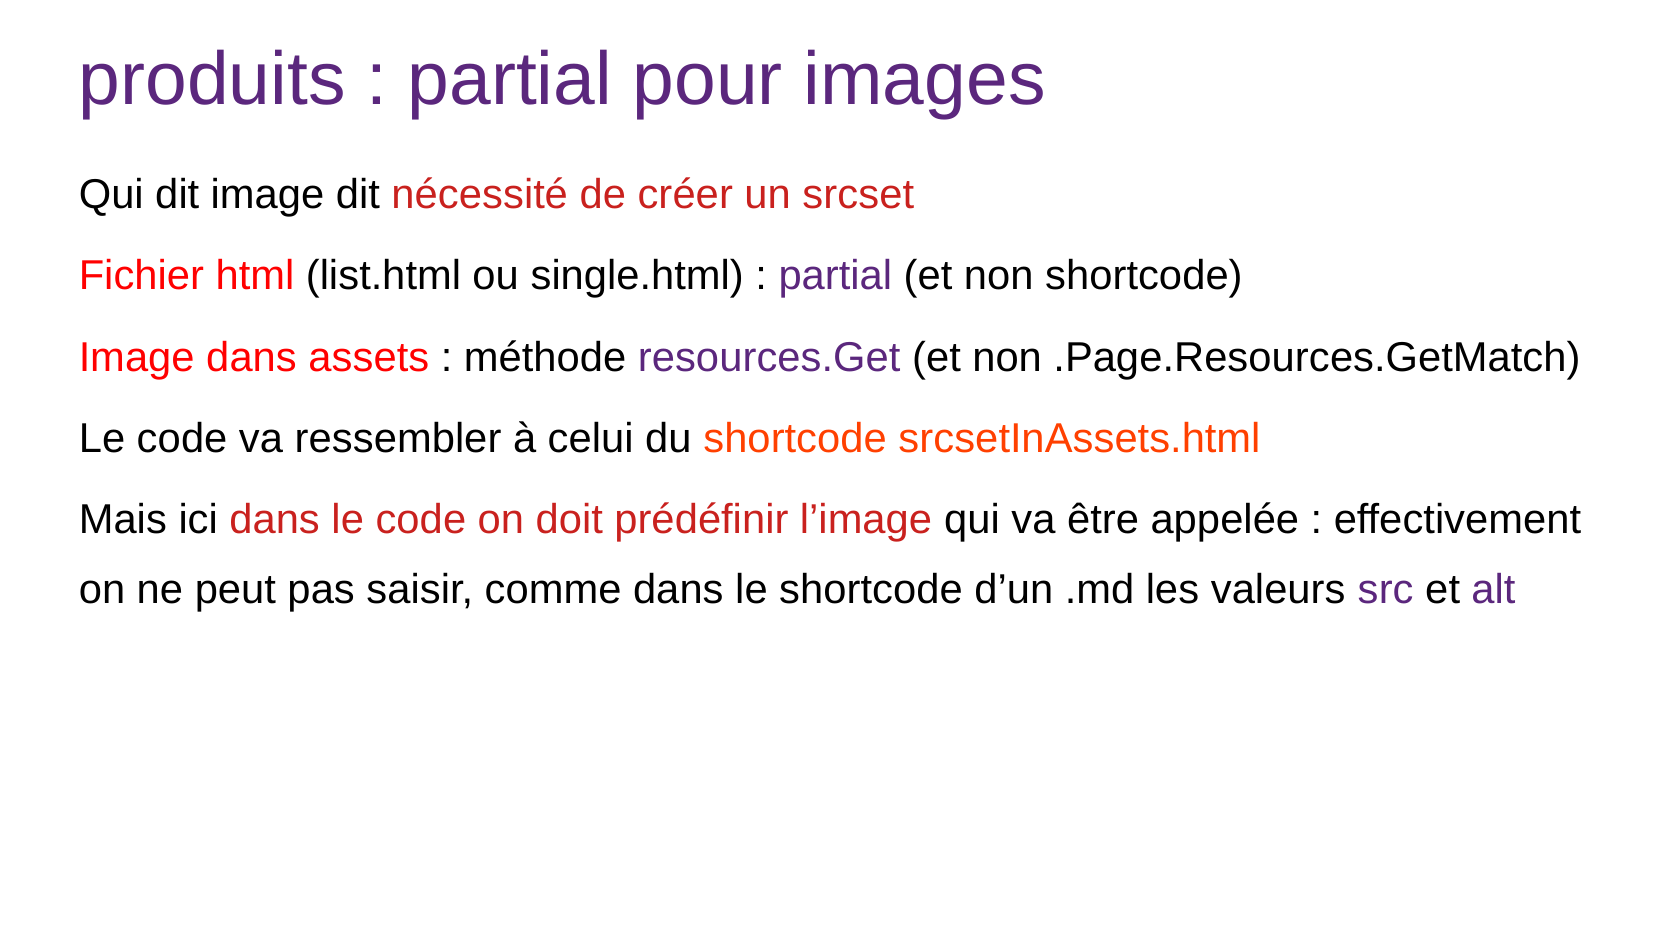

# produits : partial pour images
Qui dit image dit nécessité de créer un srcset
Fichier html (list.html ou single.html) : partial (et non shortcode)
Image dans assets : méthode resources.Get (et non .Page.Resources.GetMatch)
Le code va ressembler à celui du shortcode srcsetInAssets.html
Mais ici dans le code on doit prédéfinir l’image qui va être appelée : effectivement on ne peut pas saisir, comme dans le shortcode d’un .md les valeurs src et alt